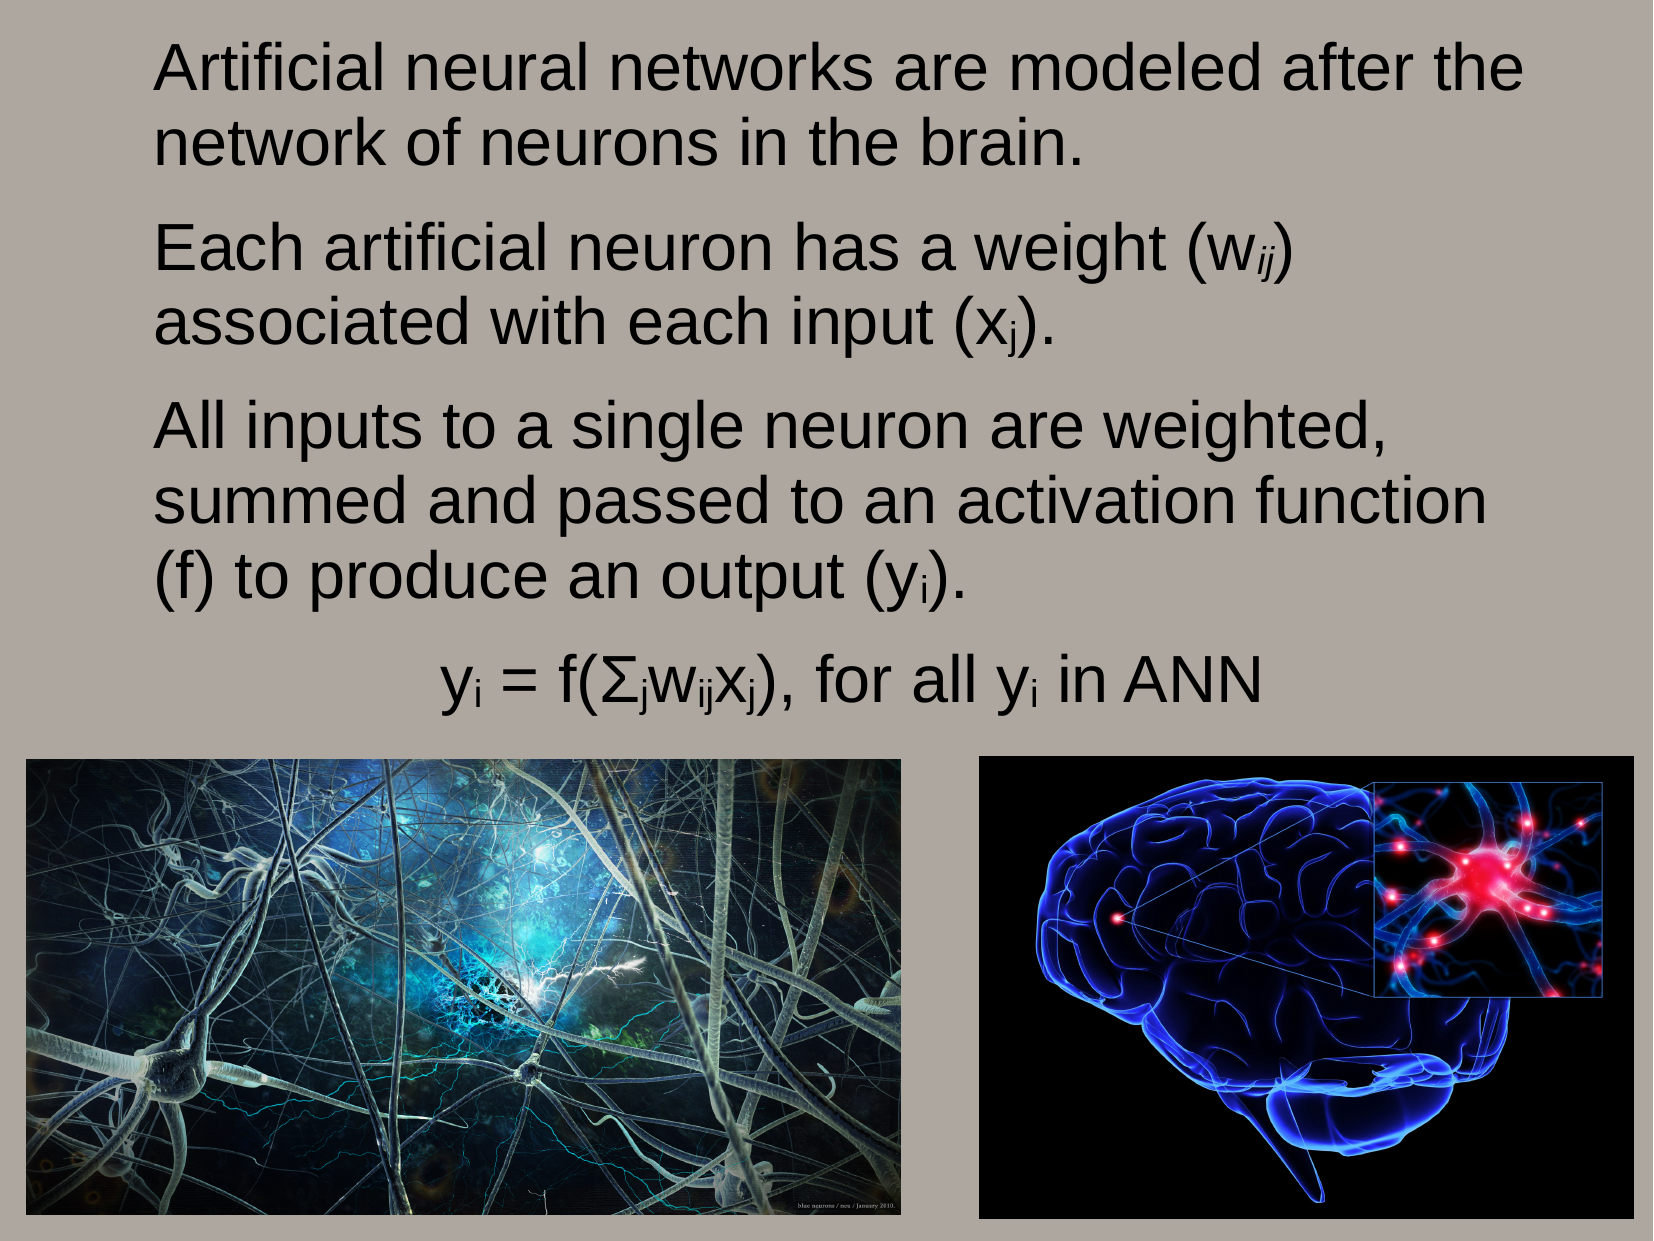

# Artificial neural networks are modeled after the network of neurons in the brain.
Each artificial neuron has a weight (wij) associated with each input (xj).
All inputs to a single neuron are weighted, summed and passed to an activation function (f) to produce an output (yi).
 yi = f(Σjwijxj), for all yi in ANN